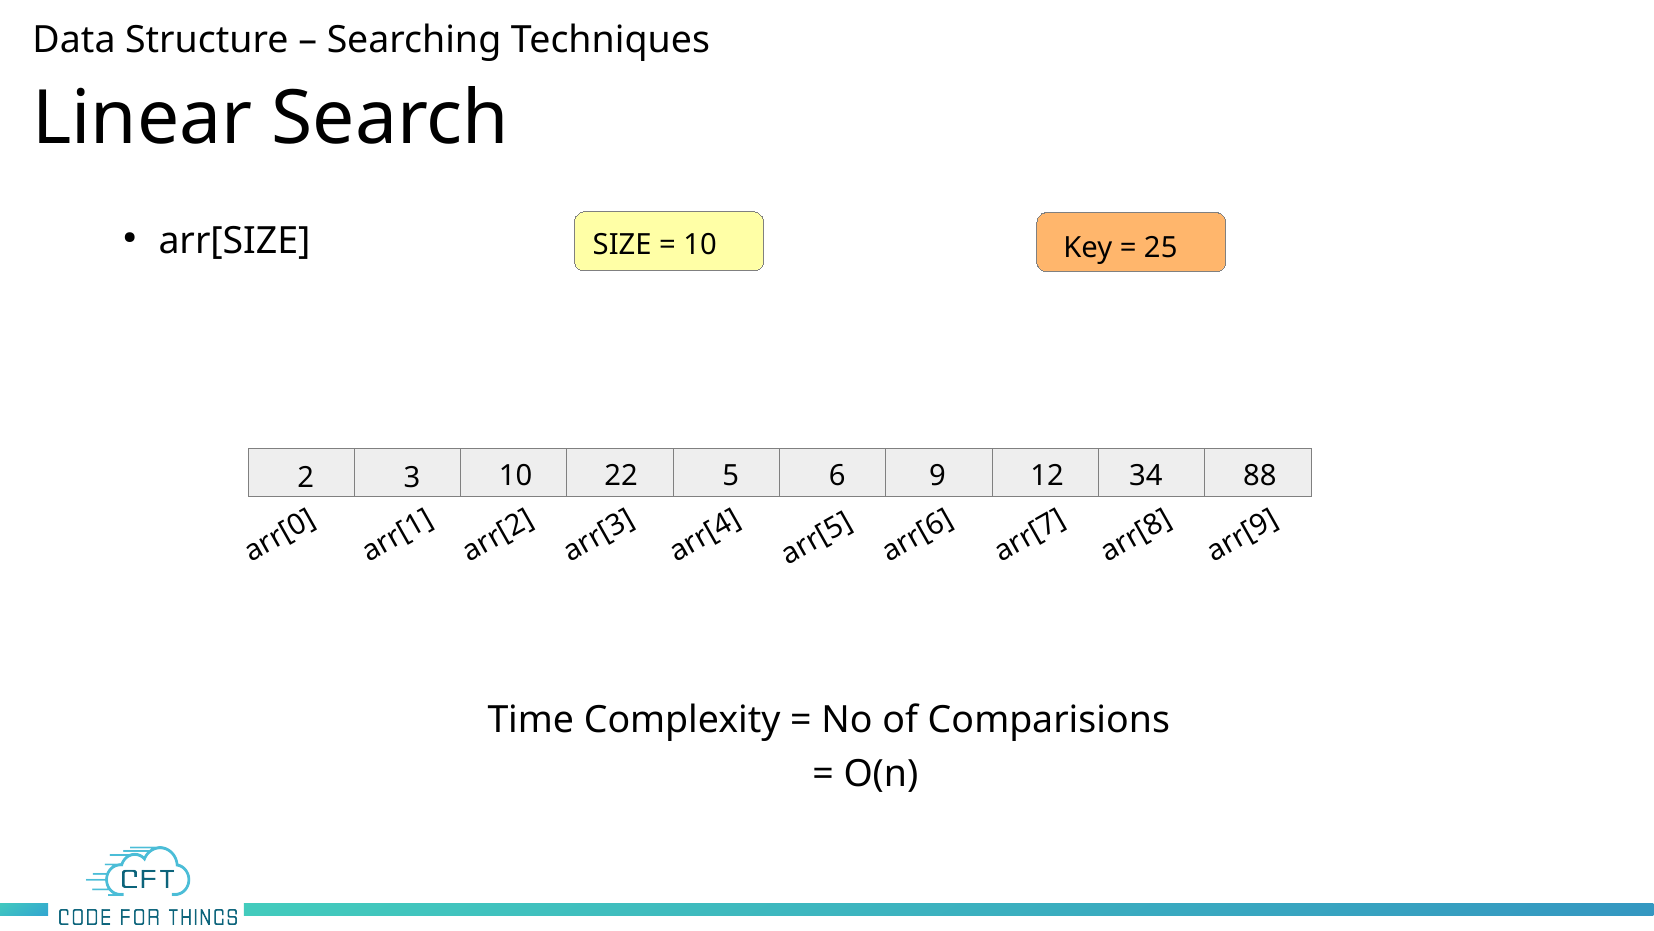

# Data Structure – Searching Techniques Linear Search
arr[SIZE]
SIZE = 10
Key = 25
10
22
5
6
9
12
34
88
arr[0]
arr[1]
arr[2]
arr[3]
arr[4]
arr[6]
arr[7]
arr[8]
arr[9]
arr[5]
2
3
Time Complexity = No of Comparisions
= O(n)